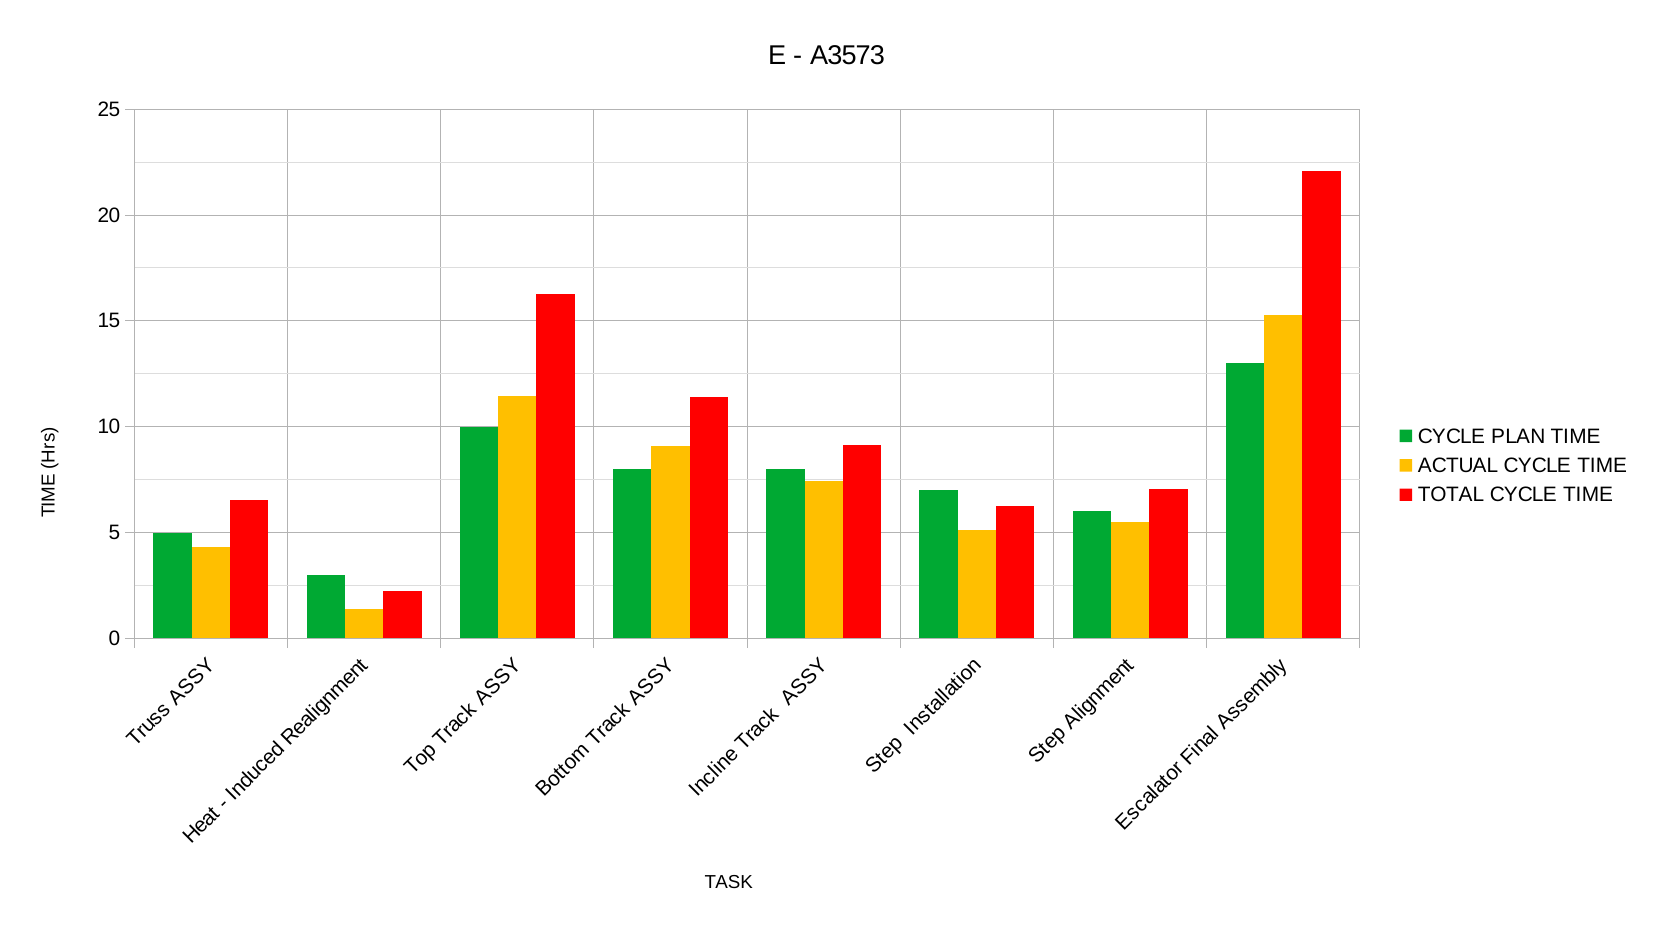

### Chart: E - A3573
| Category | CYCLE PLAN TIME | ACTUAL CYCLE TIME | TOTAL CYCLE TIME |
|---|---|---|---|
| Truss ASSY | 5.0 | 4.32 | 6.55 |
| Heat - Induced Realignment | 3.0 | 1.41 | 2.25 |
| Top Track ASSY | 10.0 | 11.47 | 16.29 |
| Bottom Track ASSY | 8.0 | 9.09 | 11.42 |
| Incline Track ASSY | 8.0 | 7.45 | 9.14 |
| Step Installation | 7.0 | 5.12 | 6.27 |
| Step Alignment | 6.0 | 5.51 | 7.08 |
| Escalator Final Assembly | 13.0 | 15.27 | 22.08 |